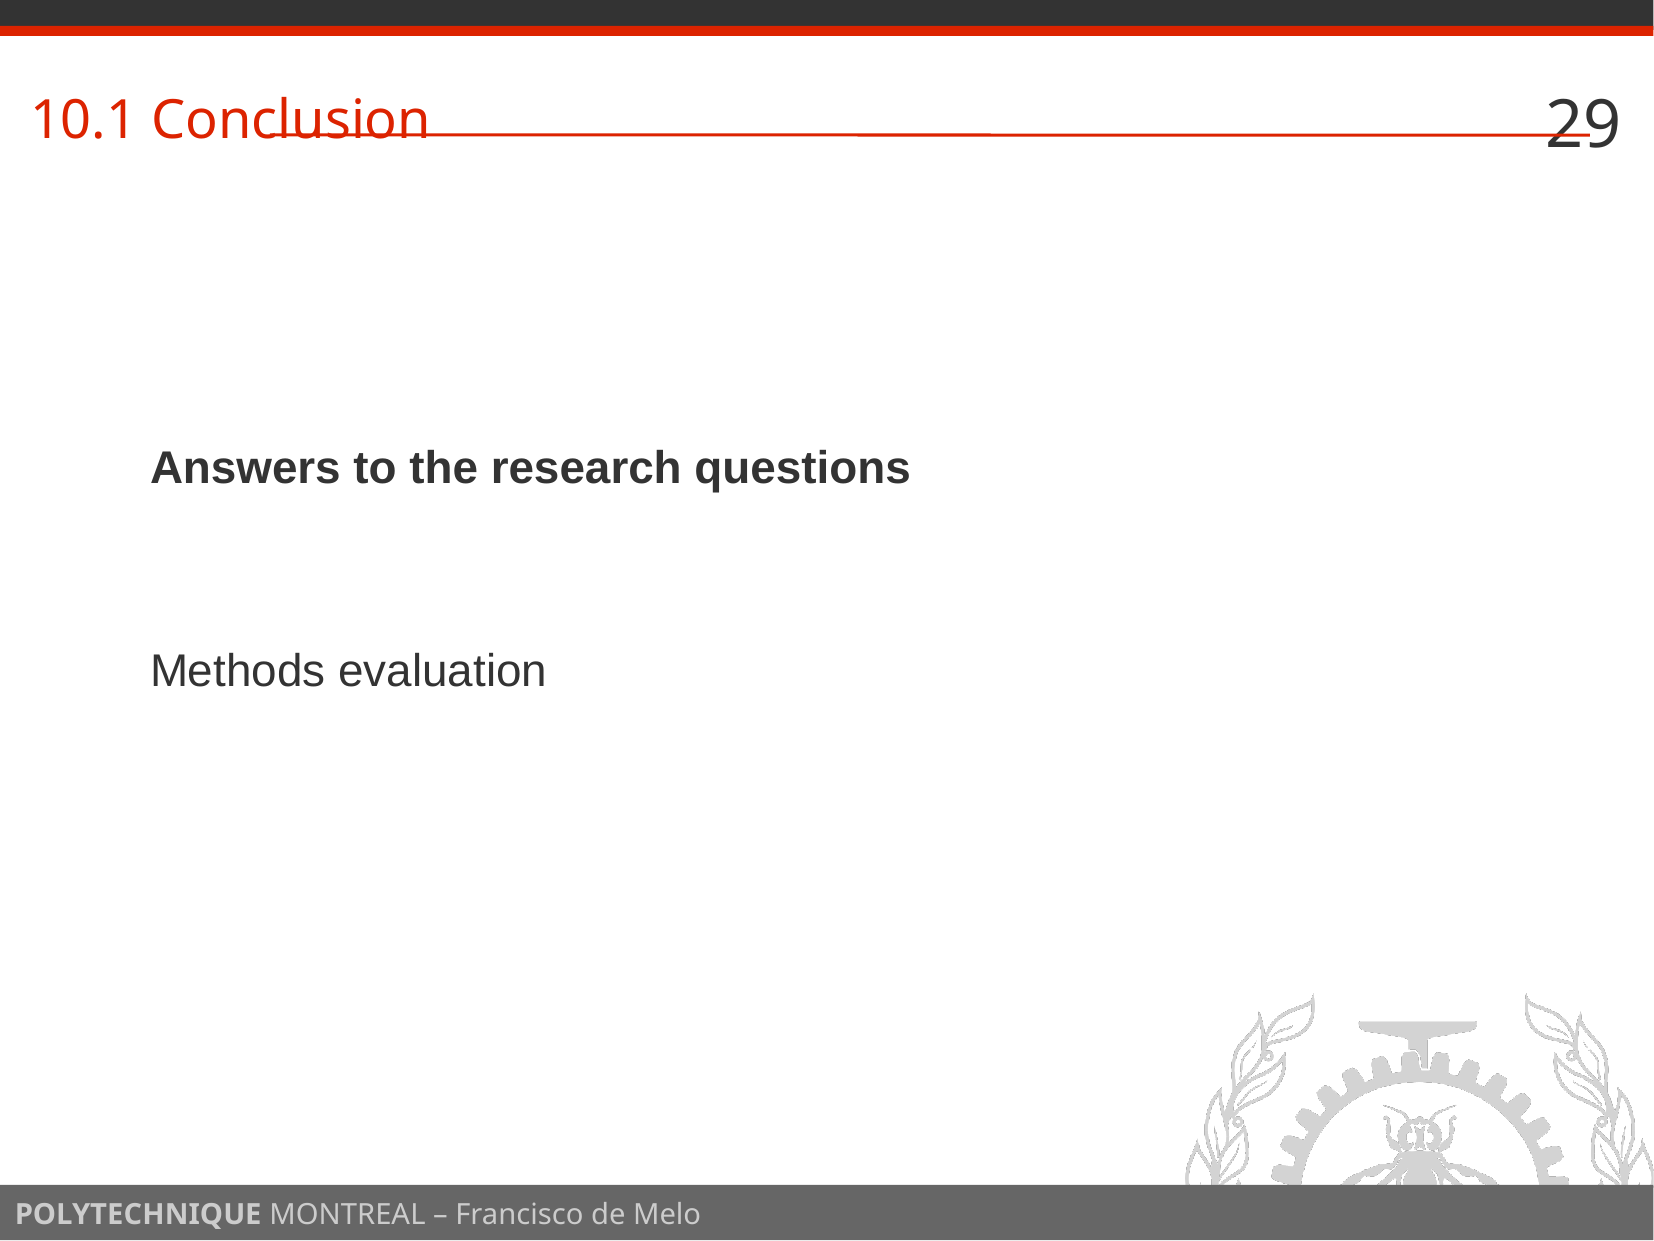

29
10.1 Conclusion
Answers to the research questions
Methods evaluation
POLYTECHNIQUE MONTREAL – Francisco de Melo